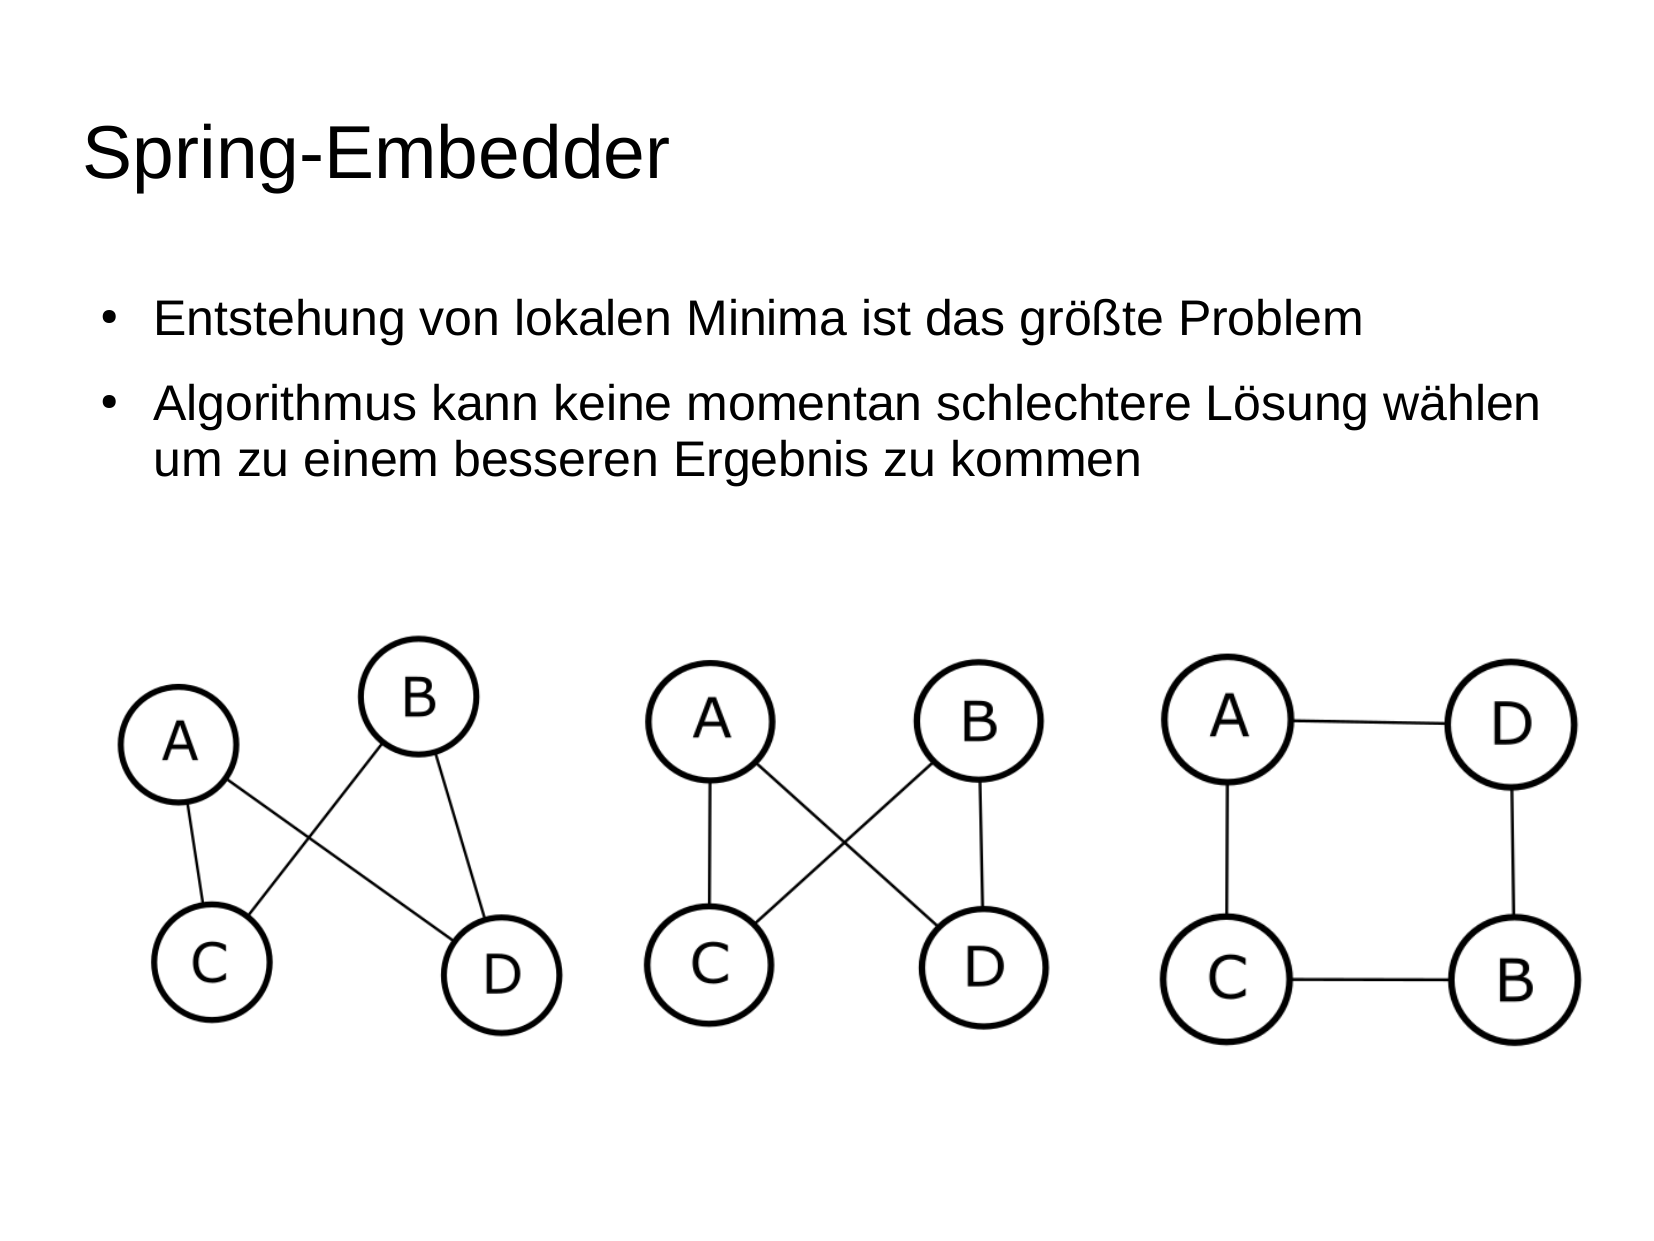

# Spring-Embedder
Entstehung von lokalen Minima ist das größte Problem
Algorithmus kann keine momentan schlechtere Lösung wählen um zu einem besseren Ergebnis zu kommen